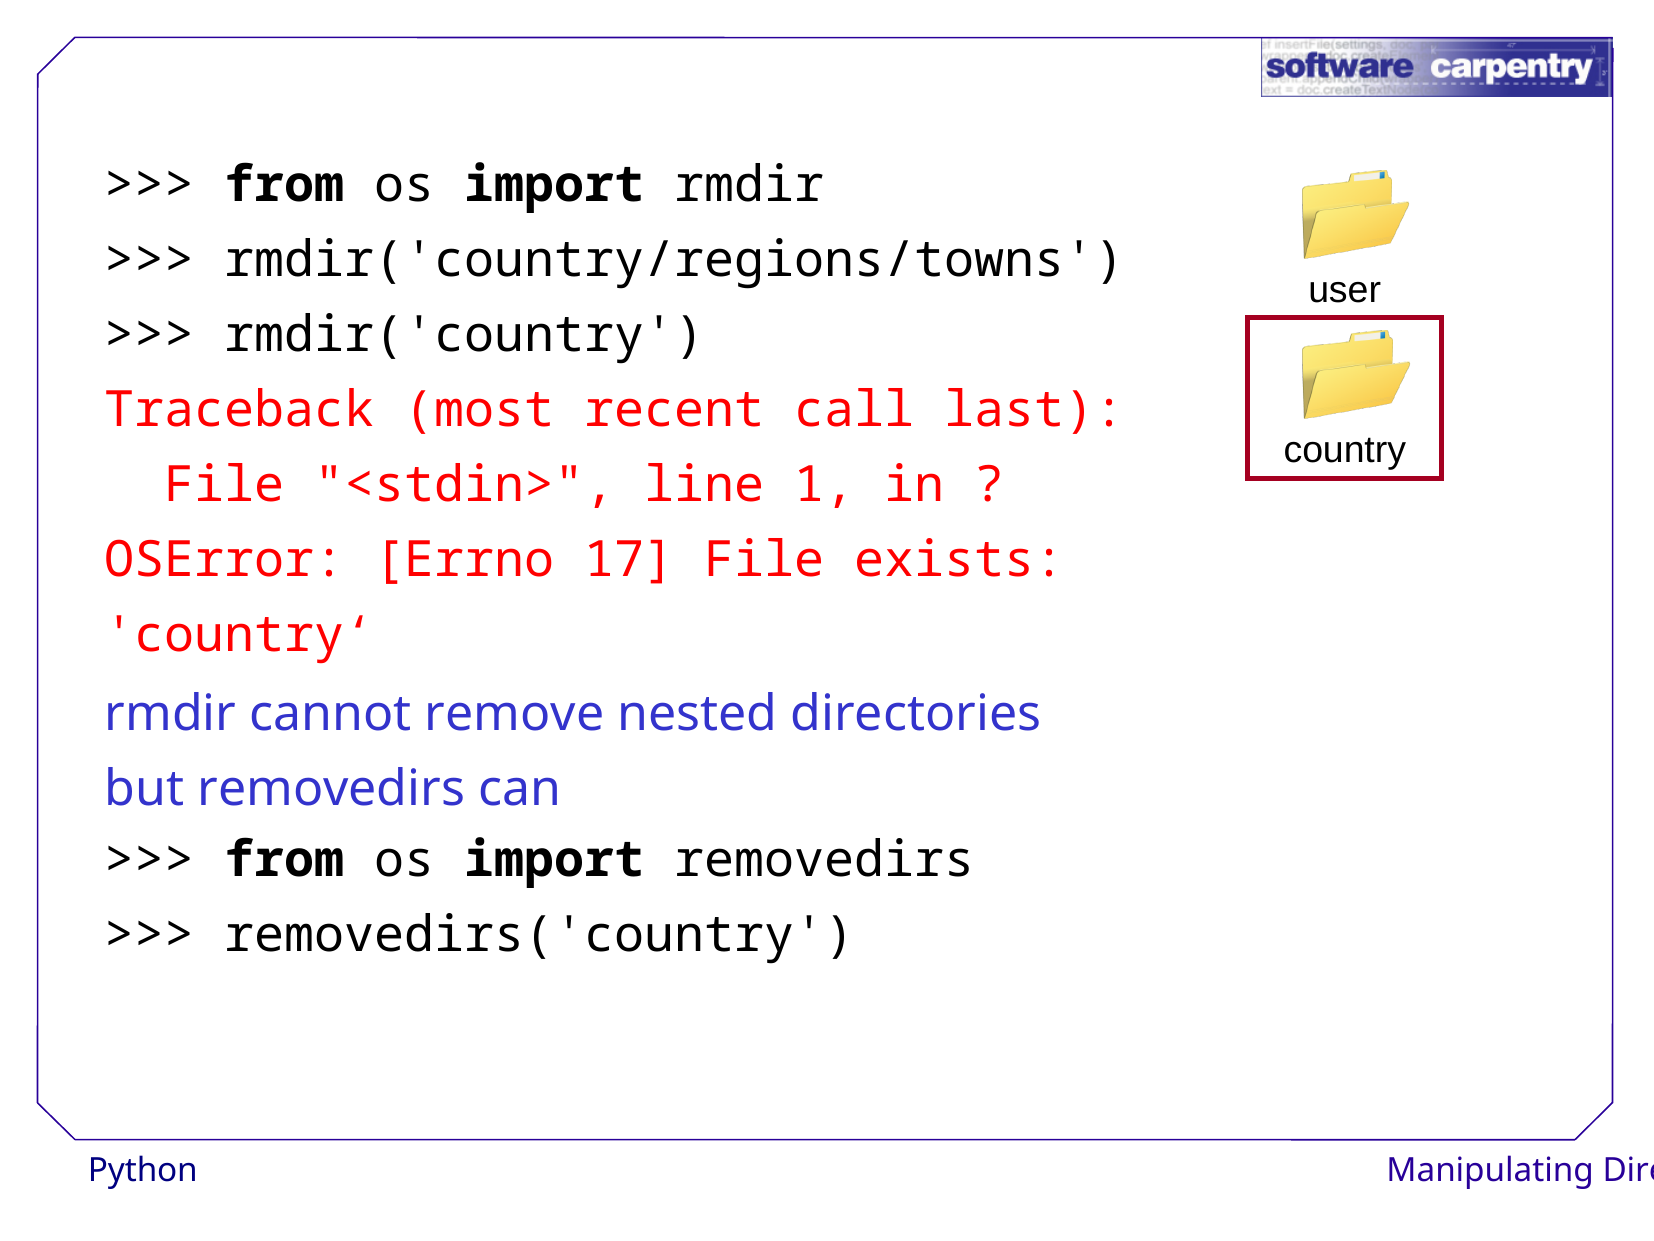

>>> from os import rmdir
>>> rmdir('country/regions/towns')
>>> rmdir('country')
Traceback (most recent call last):
 File "<stdin>", line 1, in ?
OSError: [Errno 17] File exists:
'country‘
>>> from os import removedirs
>>> removedirs('country')
user
country
rmdir cannot remove nested directories
but removedirs can